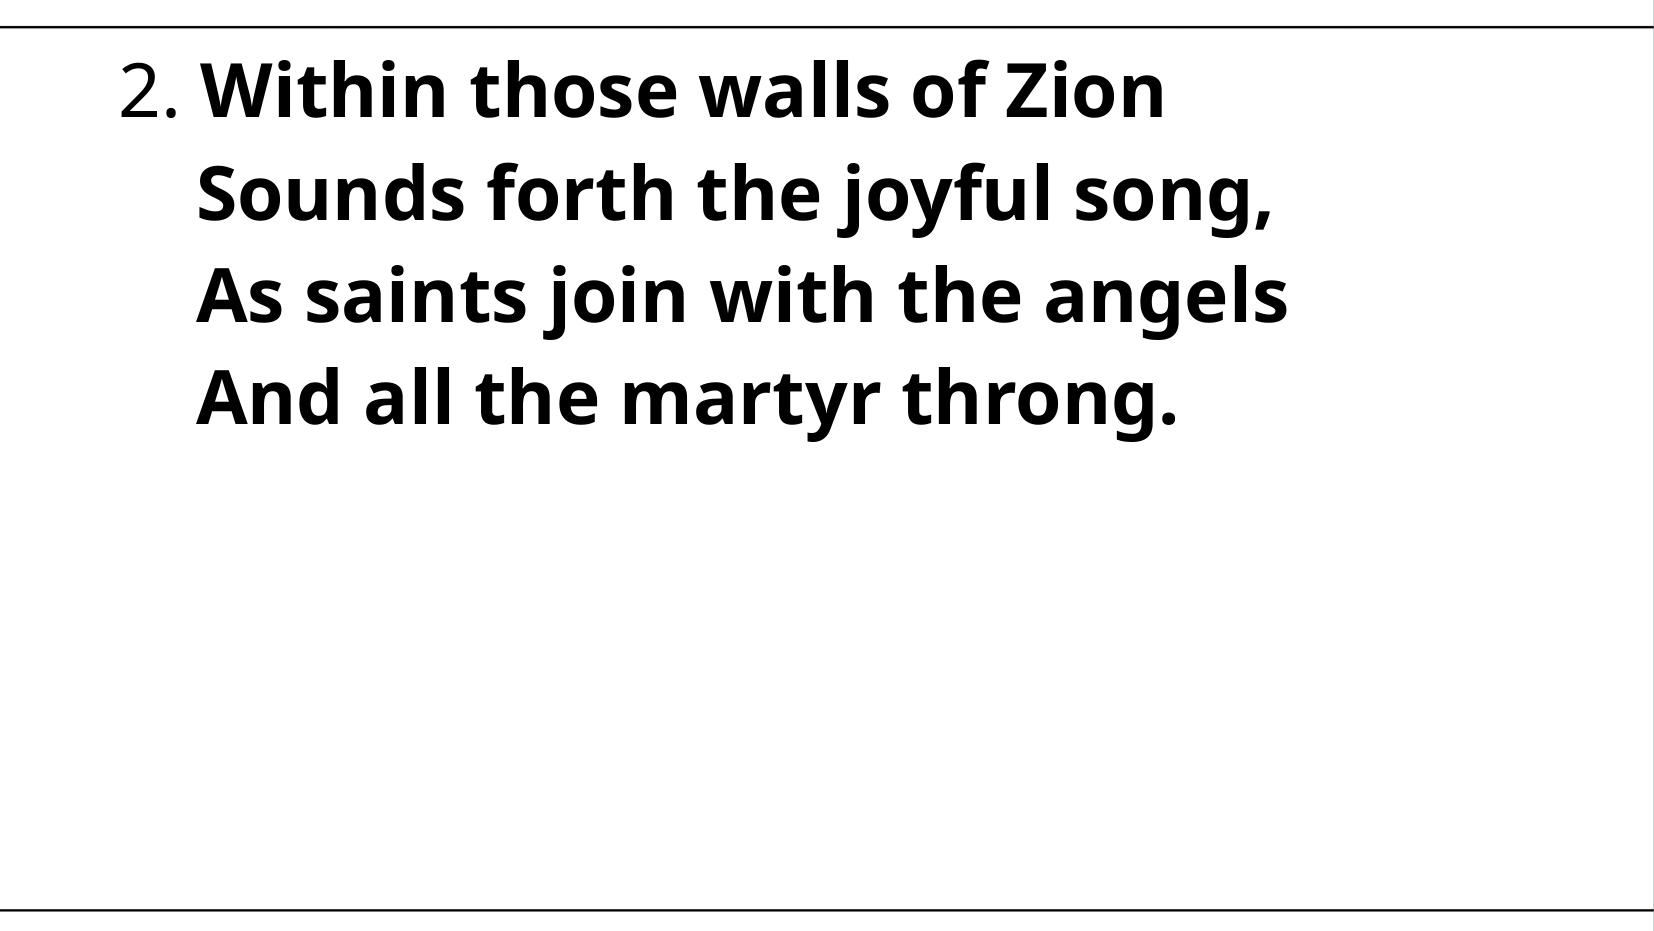

# 2. Within those walls of Zion Sounds forth the joyful song, As saints join with the angels And all the martyr throng.